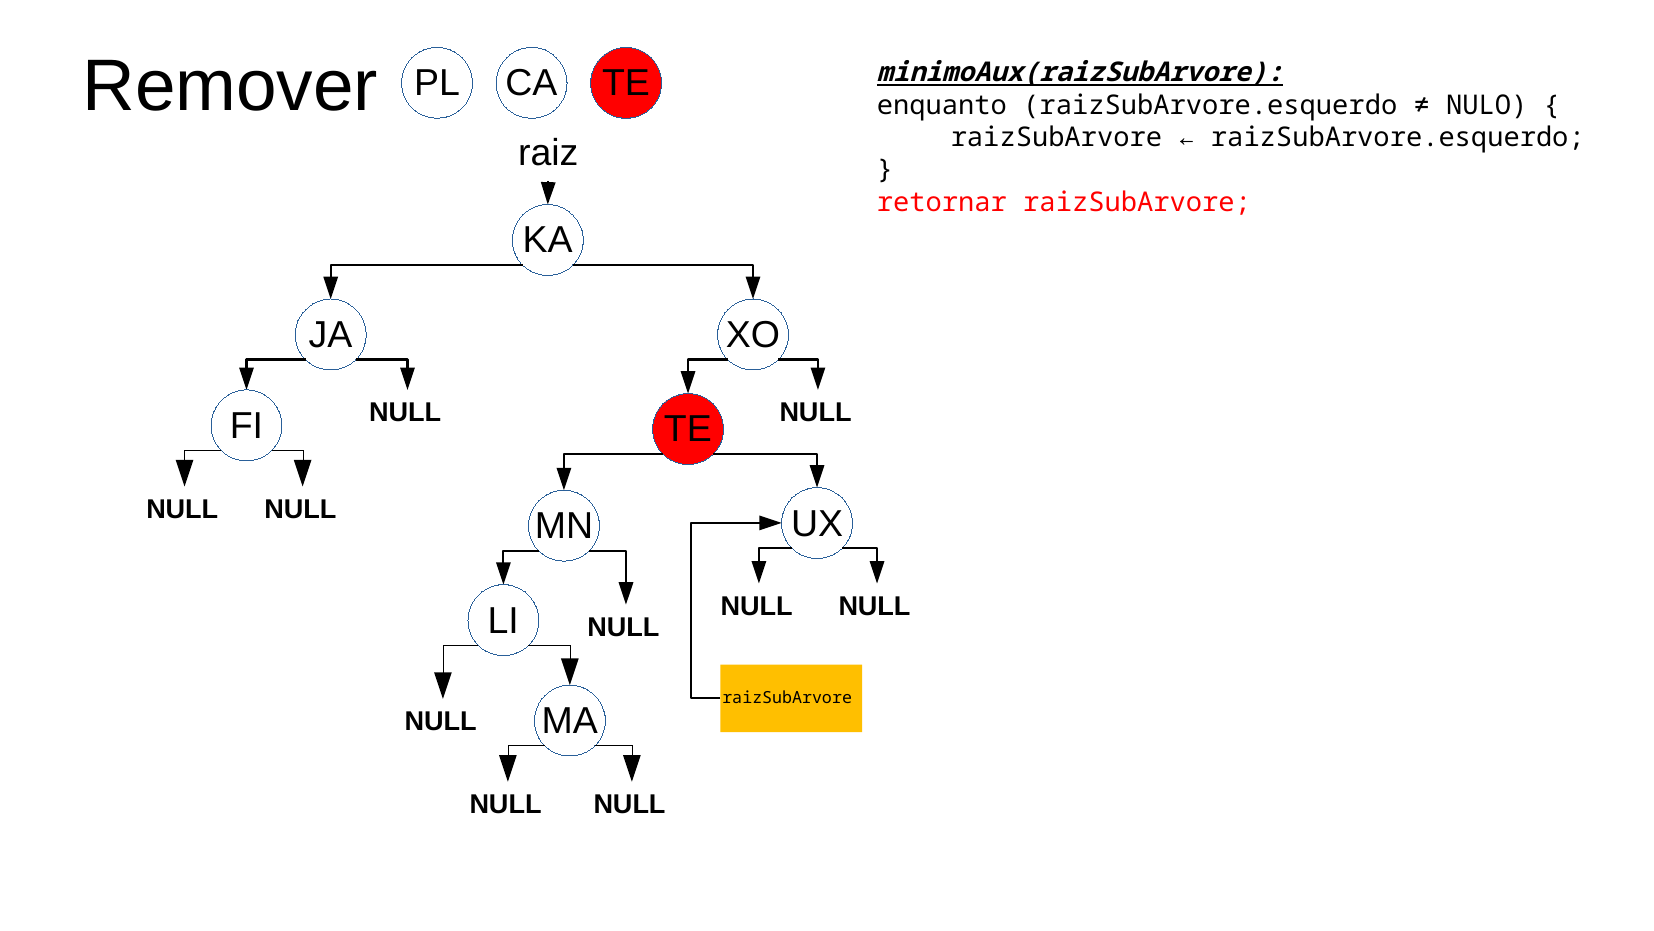

# Remover
minimoAux(raizSubArvore):
enquanto (raizSubArvore.esquerdo ≠ NULO) {
	raizSubArvore ← raizSubArvore.esquerdo;
}
retornar raizSubArvore;
PL
CA
TE
raiz
KA
JA
XO
FI
NULL
NULL
TE
NULL
NULL
UX
MN
NULL
NULL
LI
NULL
raizSubArvore
MA
NULL
NULL
NULL